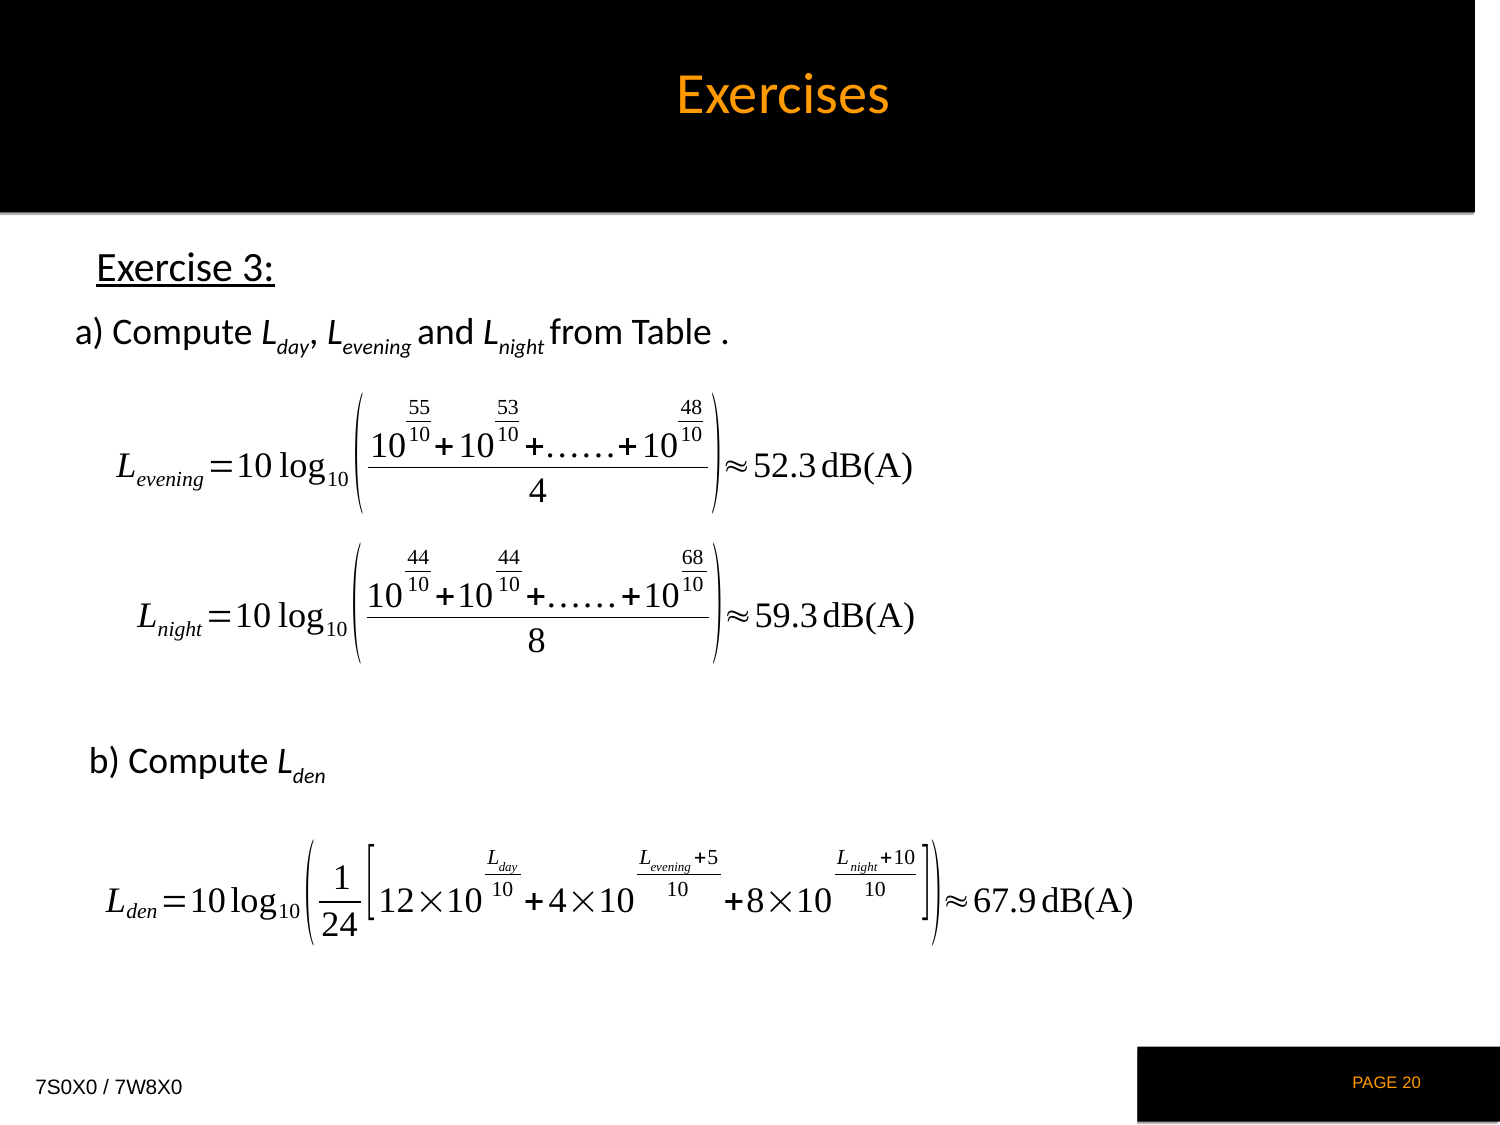

#
Exercises
Exercise 3:
a) Compute Lday, Levening and Lnight from Table .
b) Compute Lden
PAGE 20
7S0X0 / 7W8X0
2017/02/09
PAGE